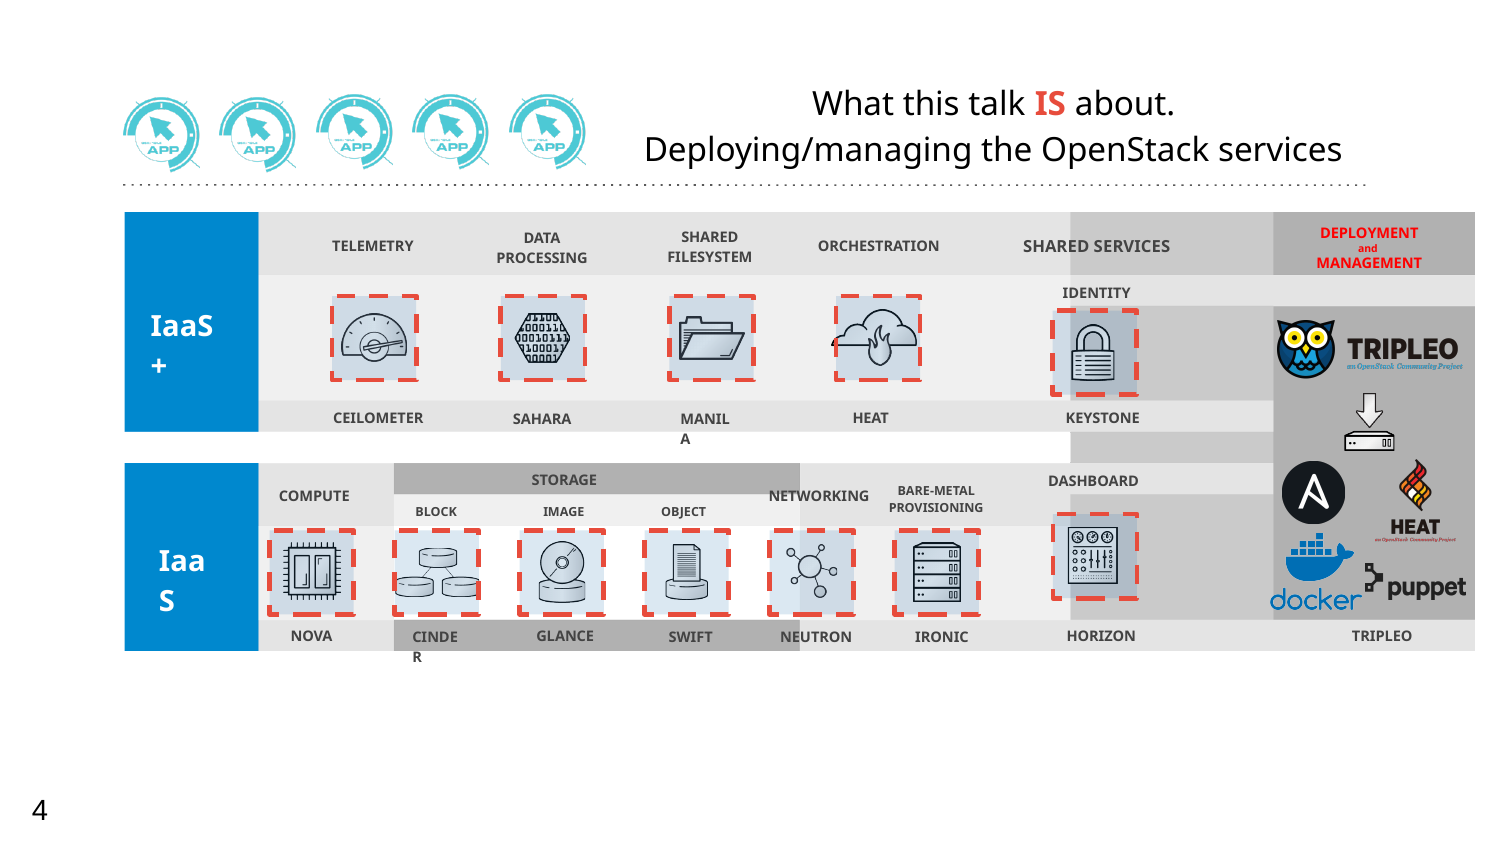

What this talk IS about.
Deploying/managing the OpenStack services
# The services that make OpenStack run.
DEPLOYMENT
and
MANAGEMENT
SHARED FILESYSTEM
DATA
PROCESSING
SHARED SERVICES
TELEMETRY
ORCHESTRATION
IDENTITY
IaaS+
KEYSTONE
CEILOMETER
HEAT
SAHARA
MANILA
STORAGE
DASHBOARD
BARE-METAL
PROVISIONING
COMPUTE
NETWORKING
BLOCK
IMAGE
OBJECT
IaaS
GLANCE
TRIPLEO
HORIZON
NOVA
CINDER
SWIFT
NEUTRON
IRONIC